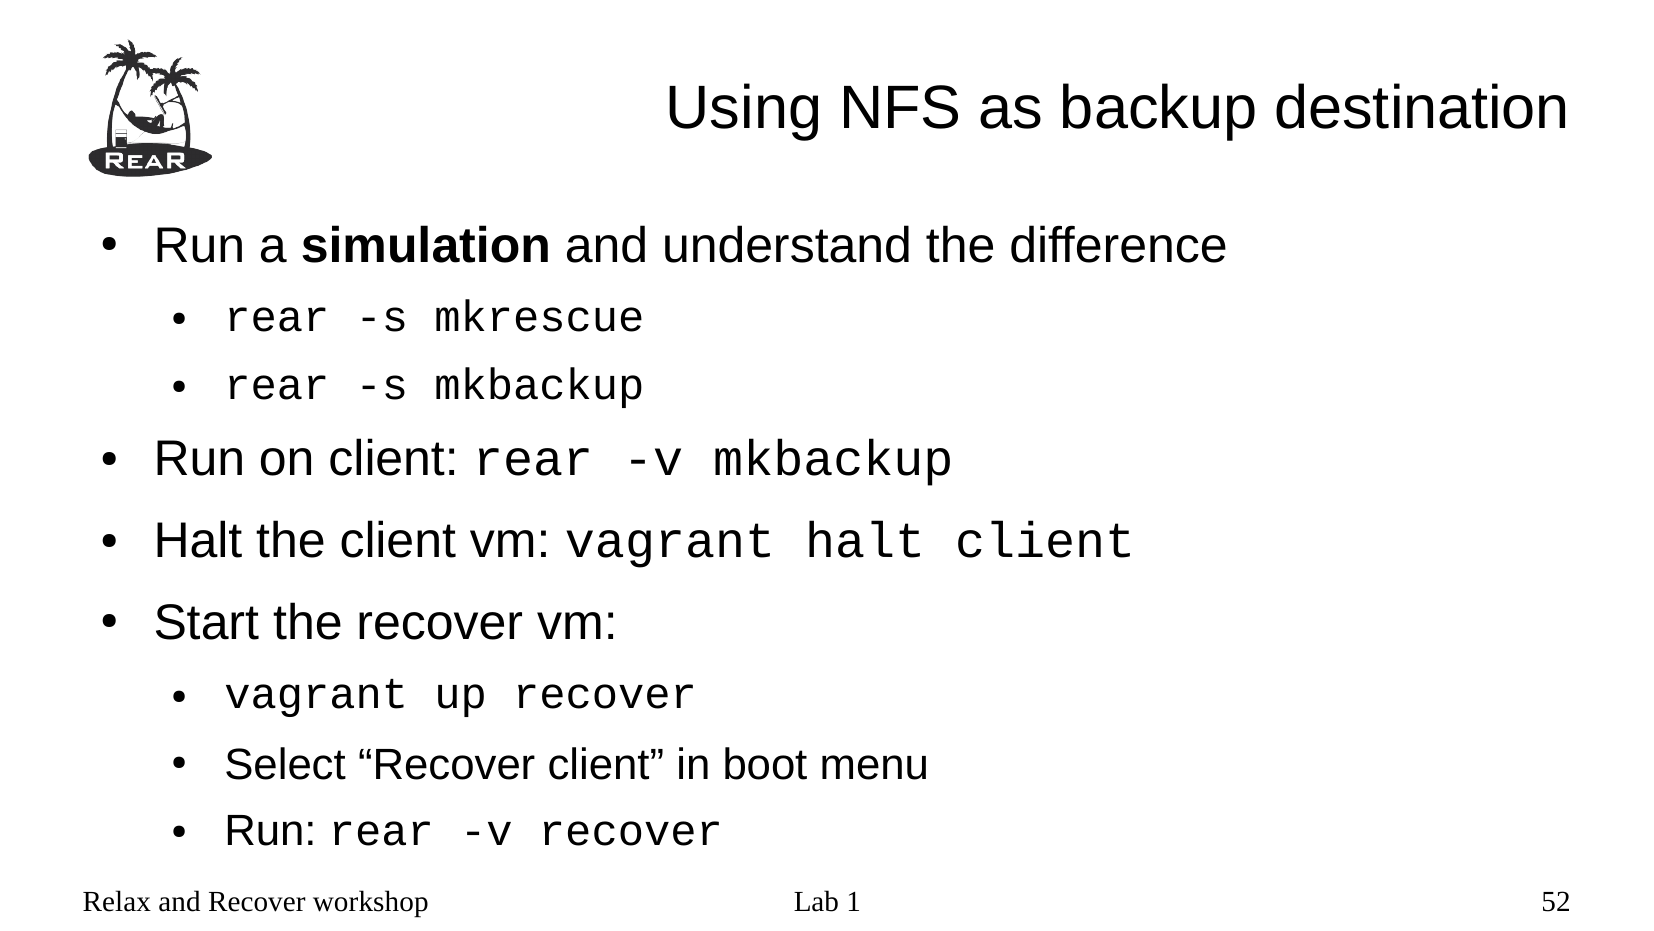

# Using NFS as backup destination
Run a simulation and understand the difference
rear -s mkrescue
rear -s mkbackup
Run on client: rear -v mkbackup
Halt the client vm: vagrant halt client
Start the recover vm:
vagrant up recover
Select “Recover client” in boot menu
Run: rear -v recover
Relax and Recover workshop
Lab 1
52